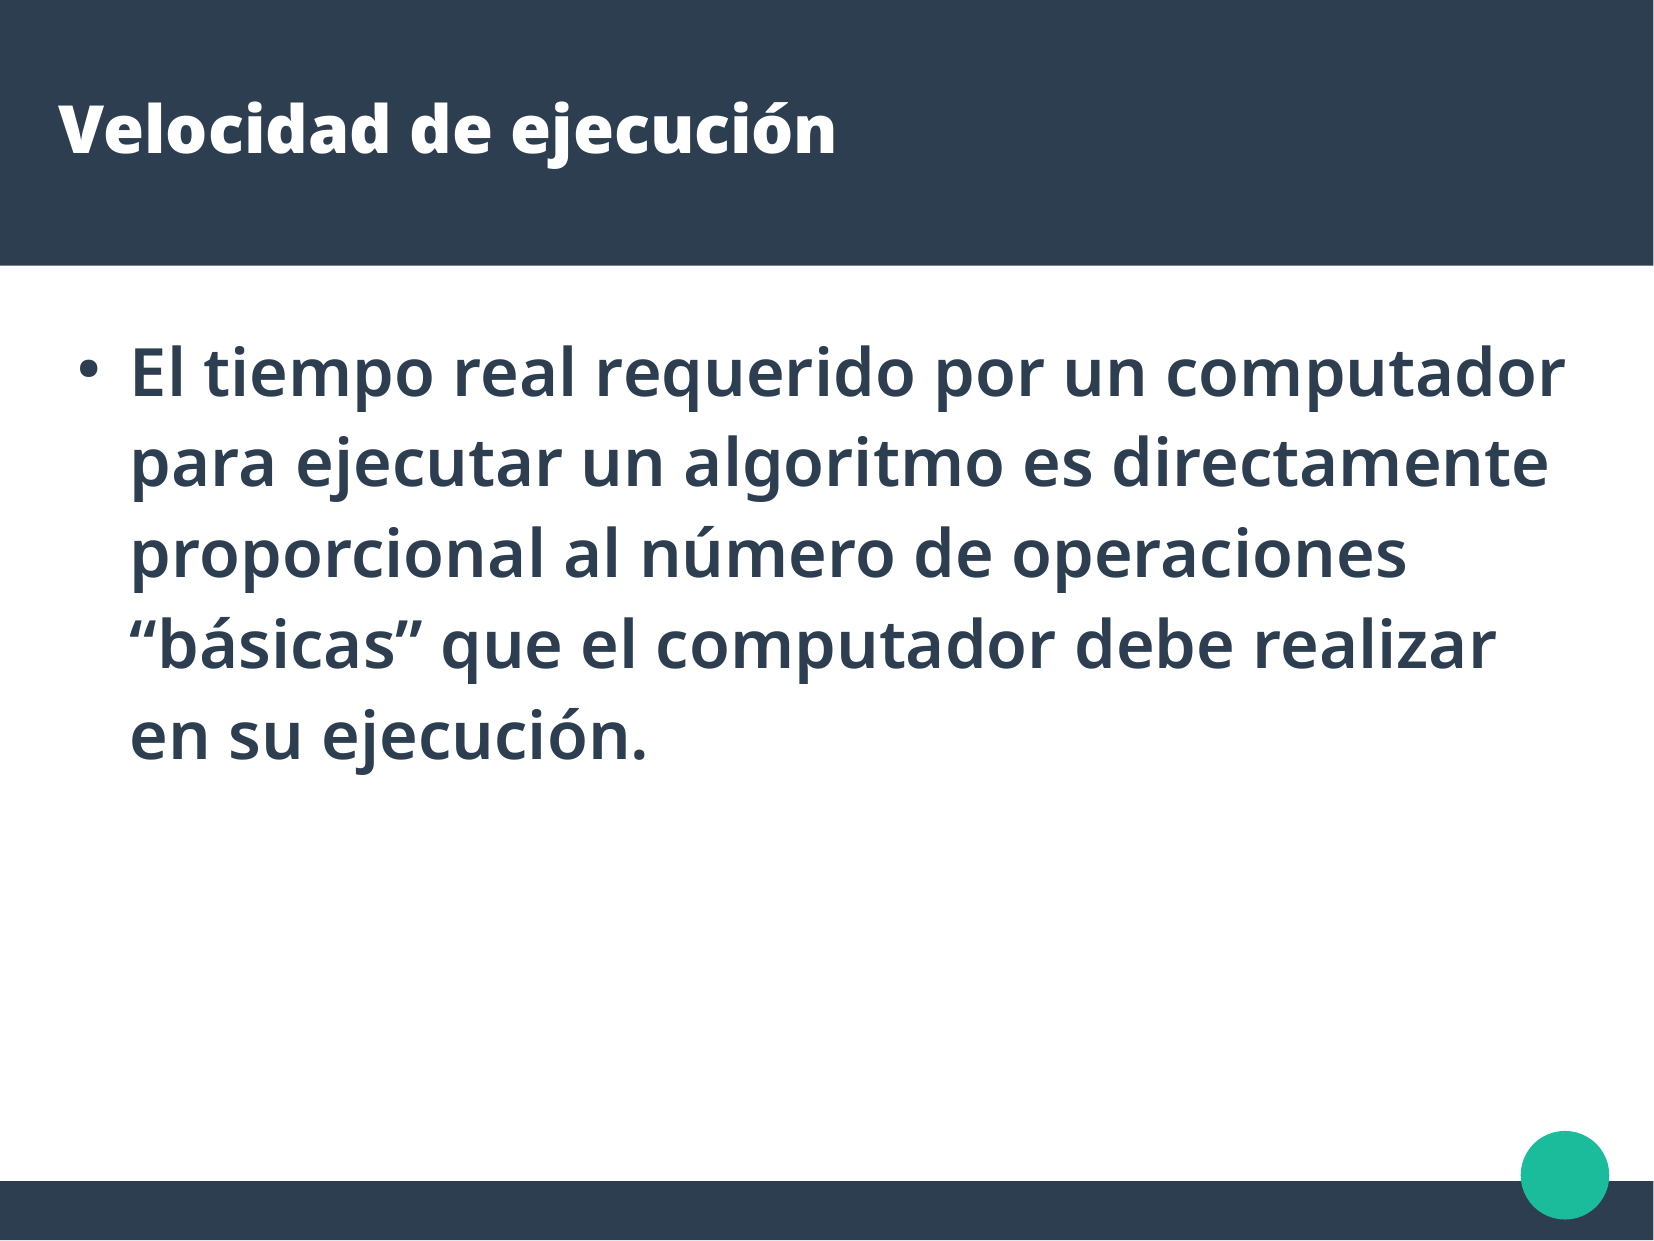

# Velocidad de ejecución
El tiempo real requerido por un computador para ejecutar un algoritmo es directamente proporcional al número de operaciones “básicas” que el computador debe realizar en su ejecución.